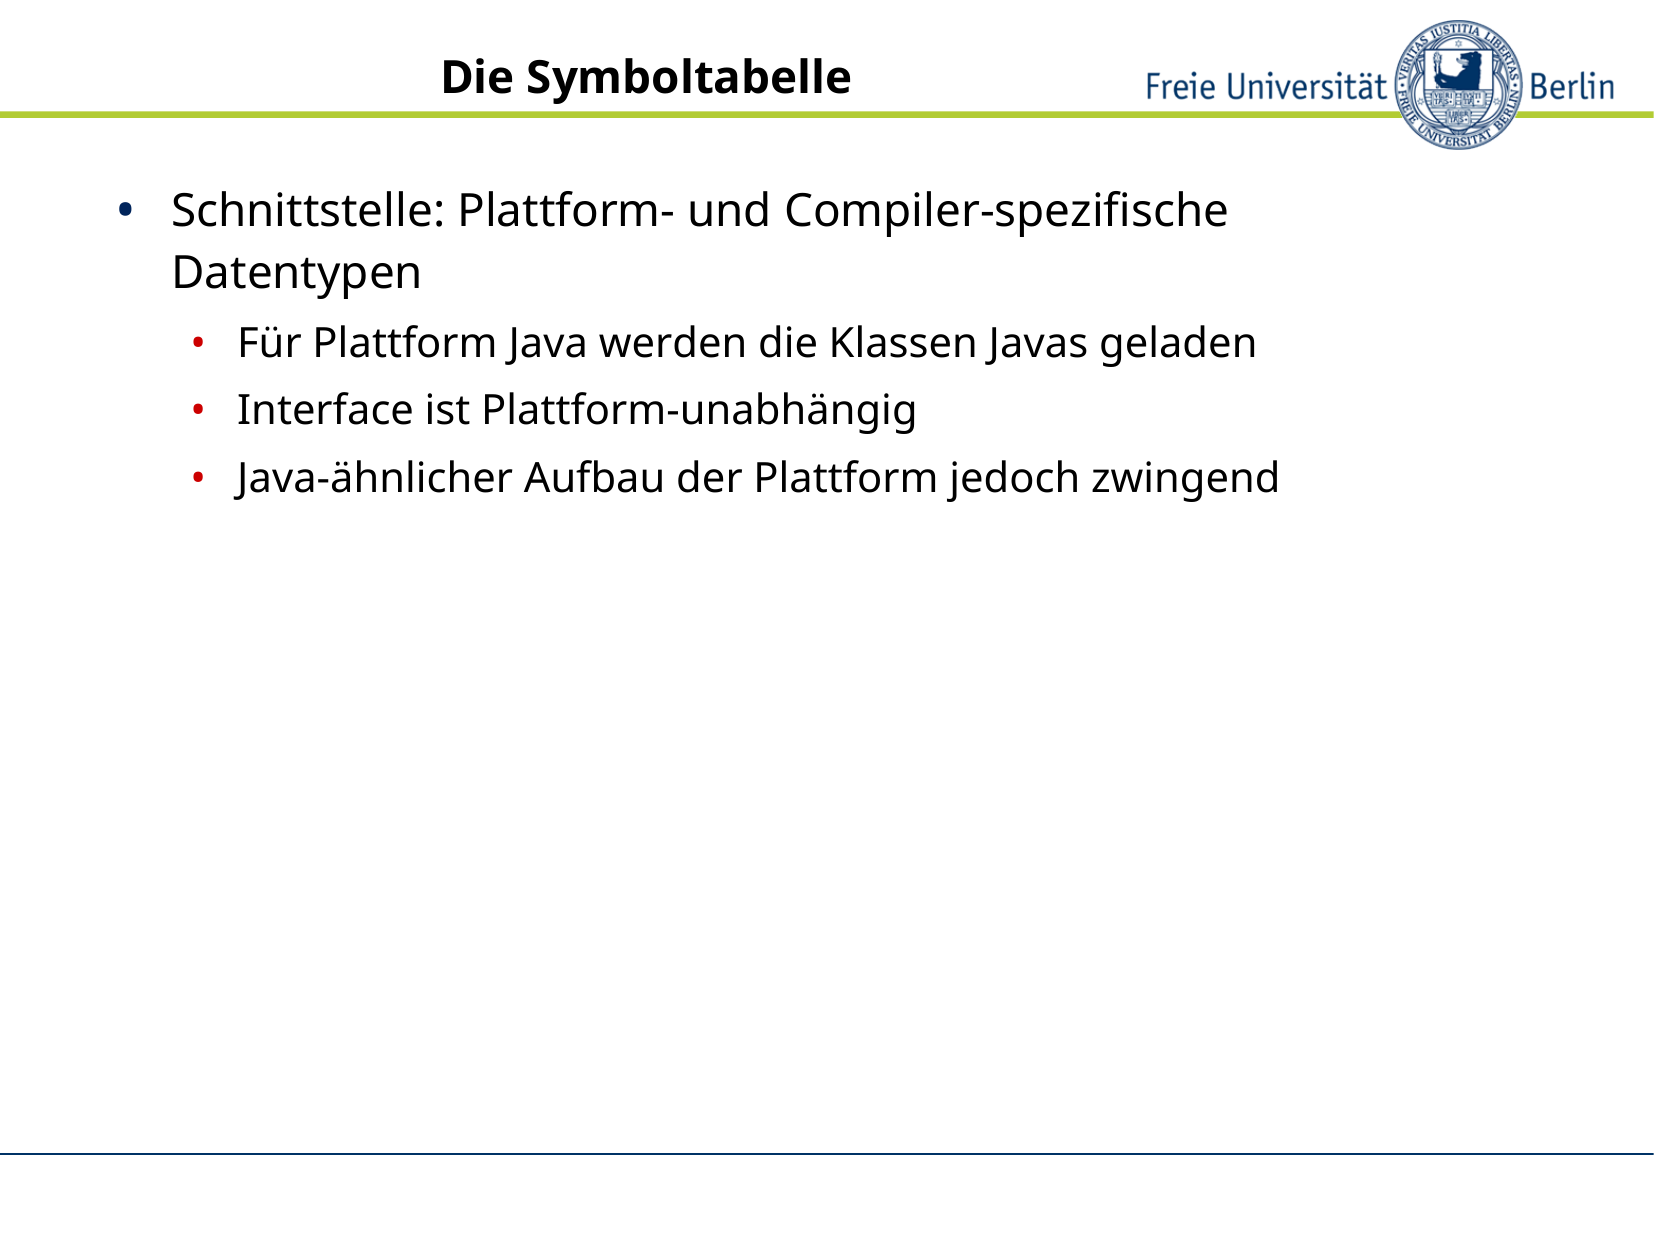

# Die Symboltabelle
Schnittstelle: Plattform- und Compiler-spezifische Datentypen
Für Plattform Java werden die Klassen Javas geladen
Interface ist Plattform-unabhängig
Java-ähnlicher Aufbau der Plattform jedoch zwingend